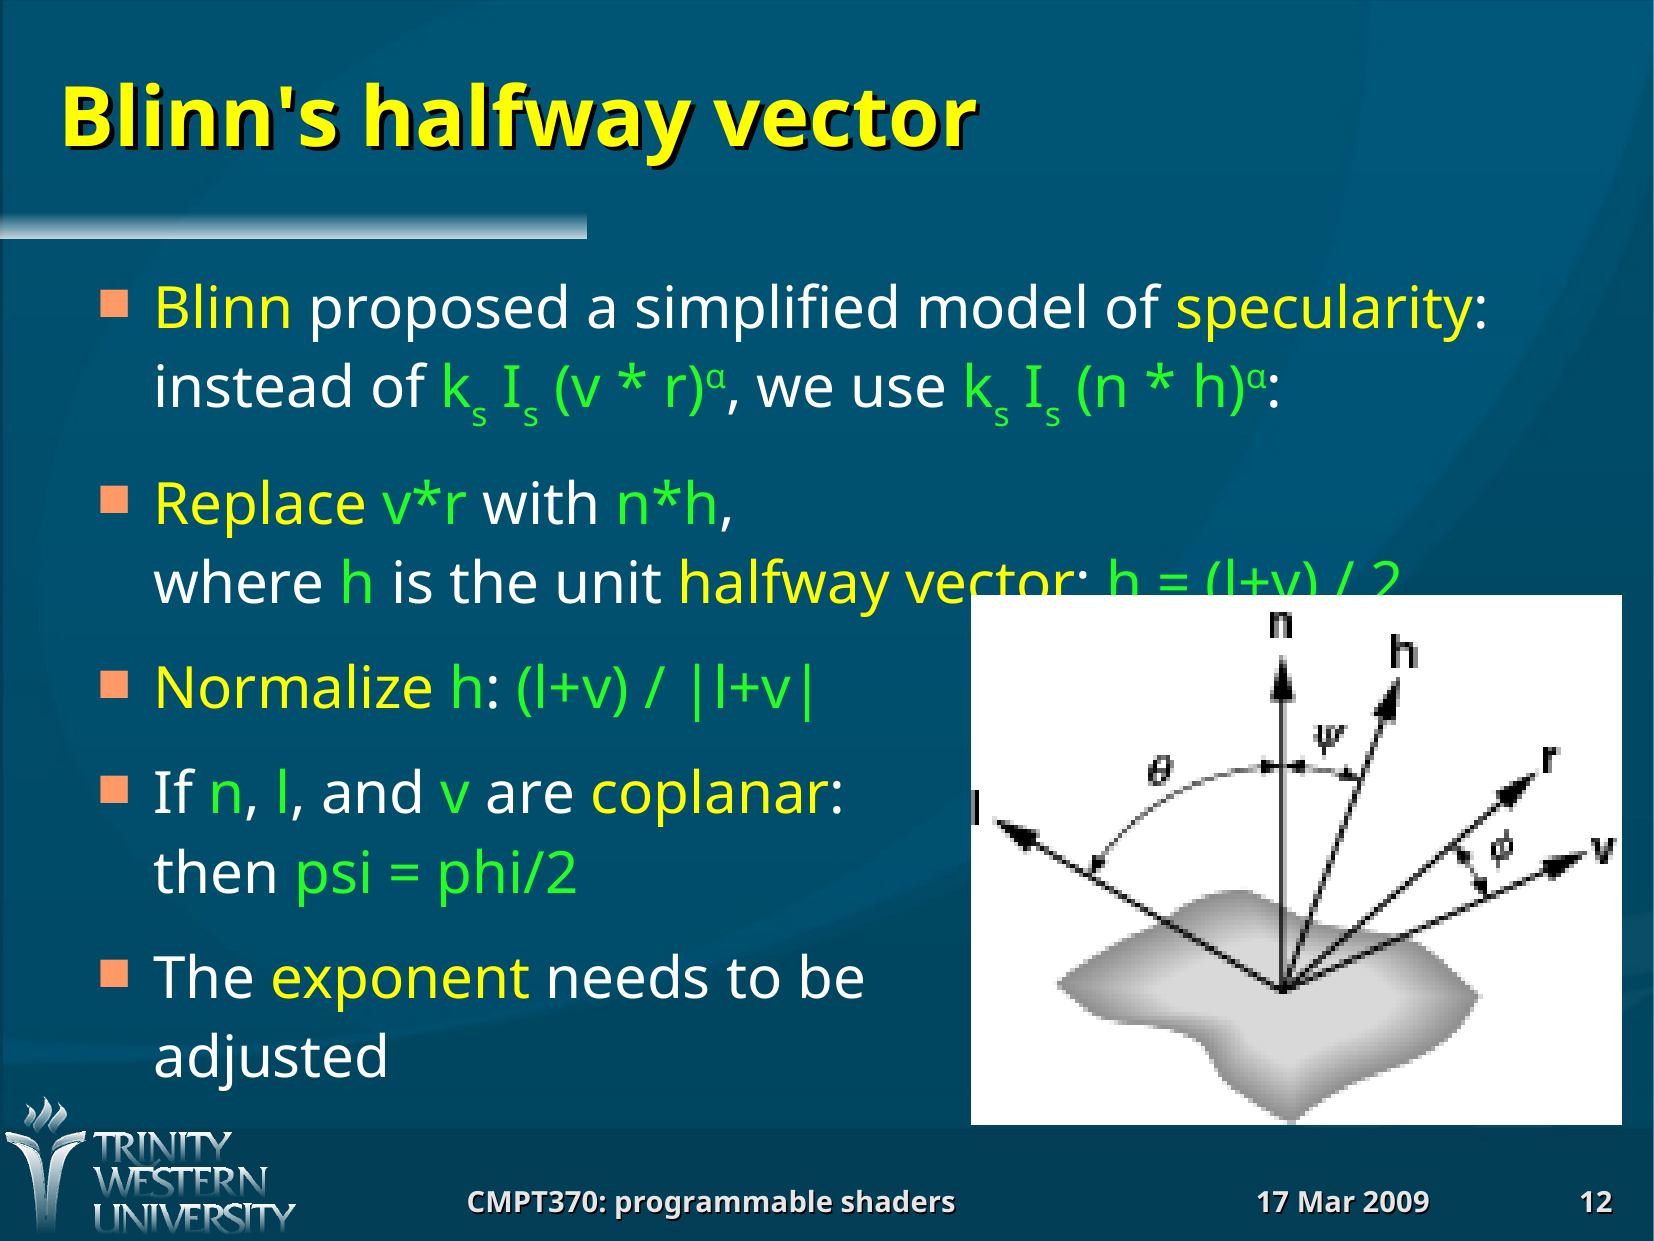

# Blinn's halfway vector
Blinn proposed a simplified model of specularity: instead of ks Is (v * r)α, we use ks Is (n * h)α:
Replace v*r with n*h,
where h is the unit halfway vector: h = (l+v) / 2
Normalize h: (l+v) / |l+v|
If n, l, and v are coplanar:
then psi = phi/2
The exponent needs to be
adjusted
CMPT370: programmable shaders
17 Mar 2009
12